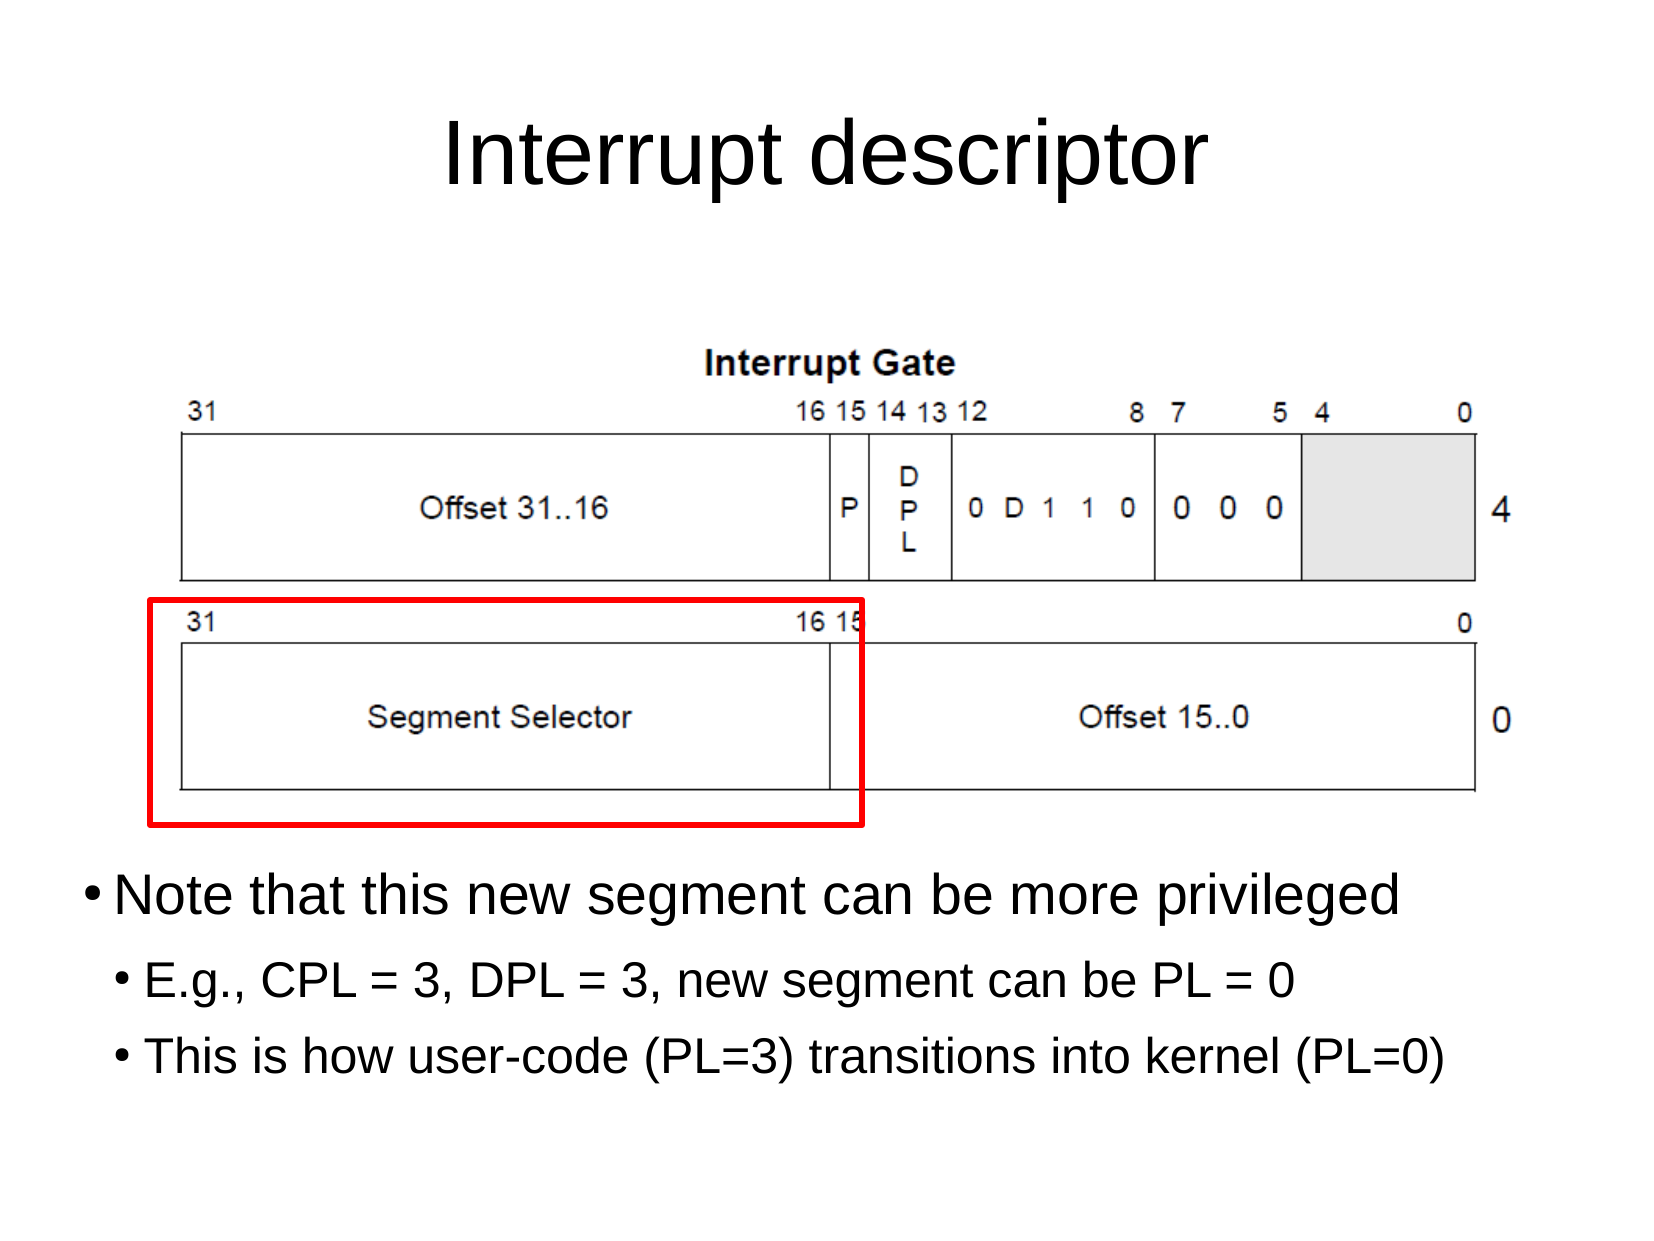

# Interrupt descriptor
Note that this new segment can be more privileged
E.g., CPL = 3, DPL = 3, new segment can be PL = 0
This is how user-code (PL=3) transitions into kernel (PL=0)